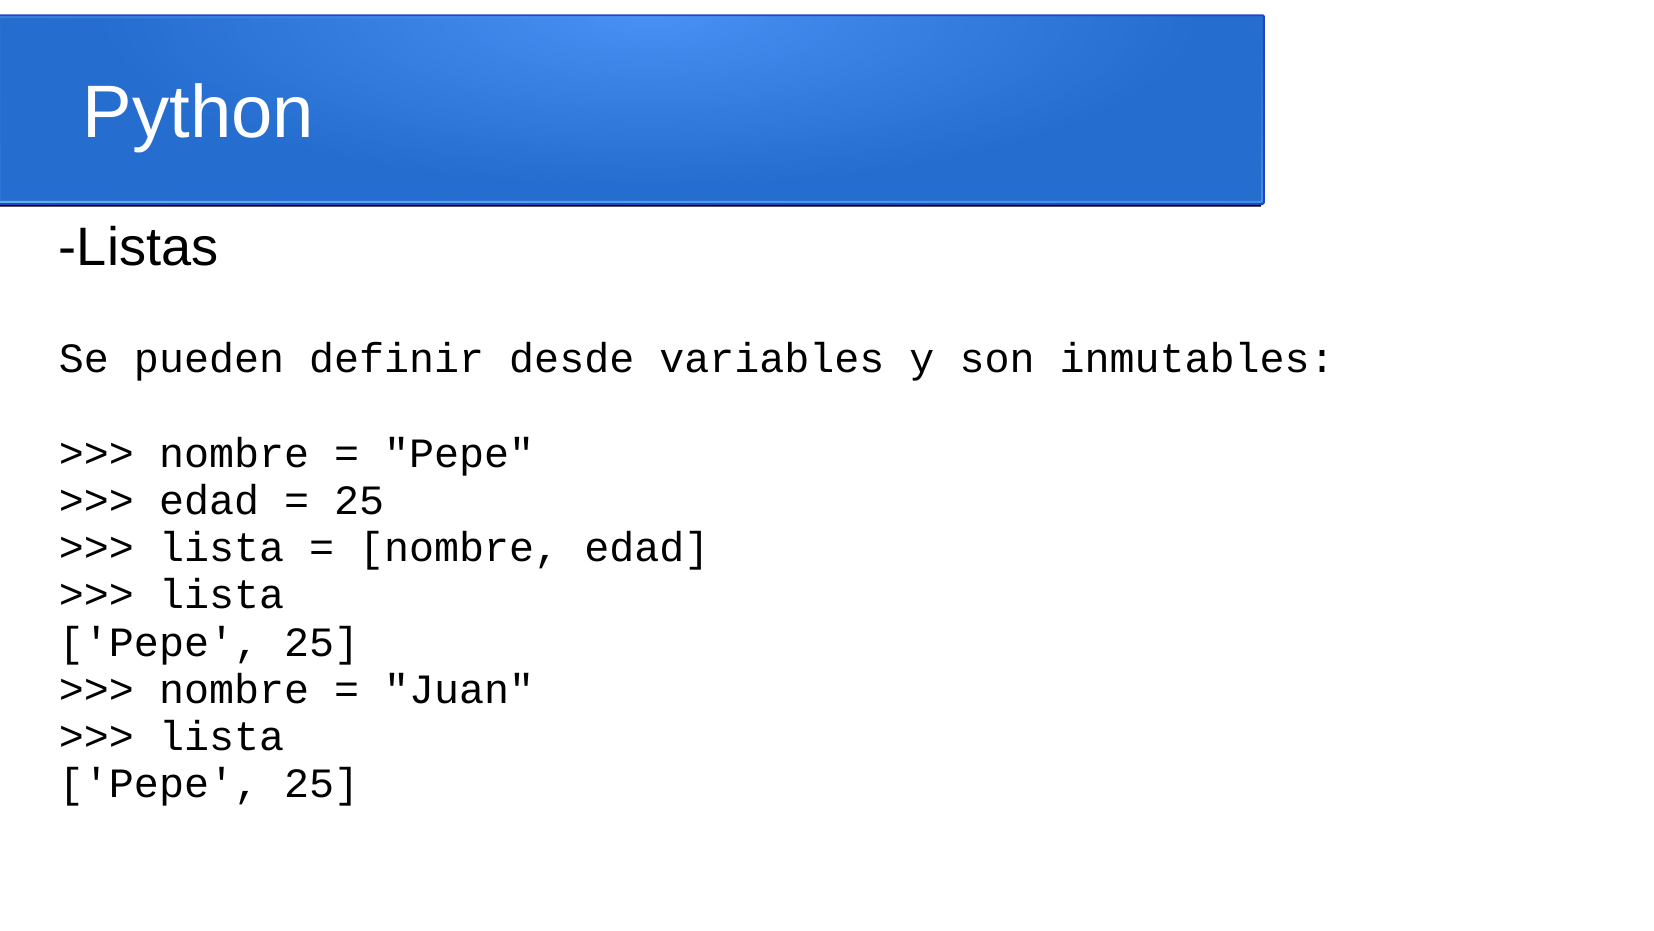

# Python
-Listas
Se pueden definir desde variables y son inmutables:
>>> nombre = "Pepe"
>>> edad = 25
>>> lista = [nombre, edad]
>>> lista
['Pepe', 25]
>>> nombre = "Juan"
>>> lista
['Pepe', 25]